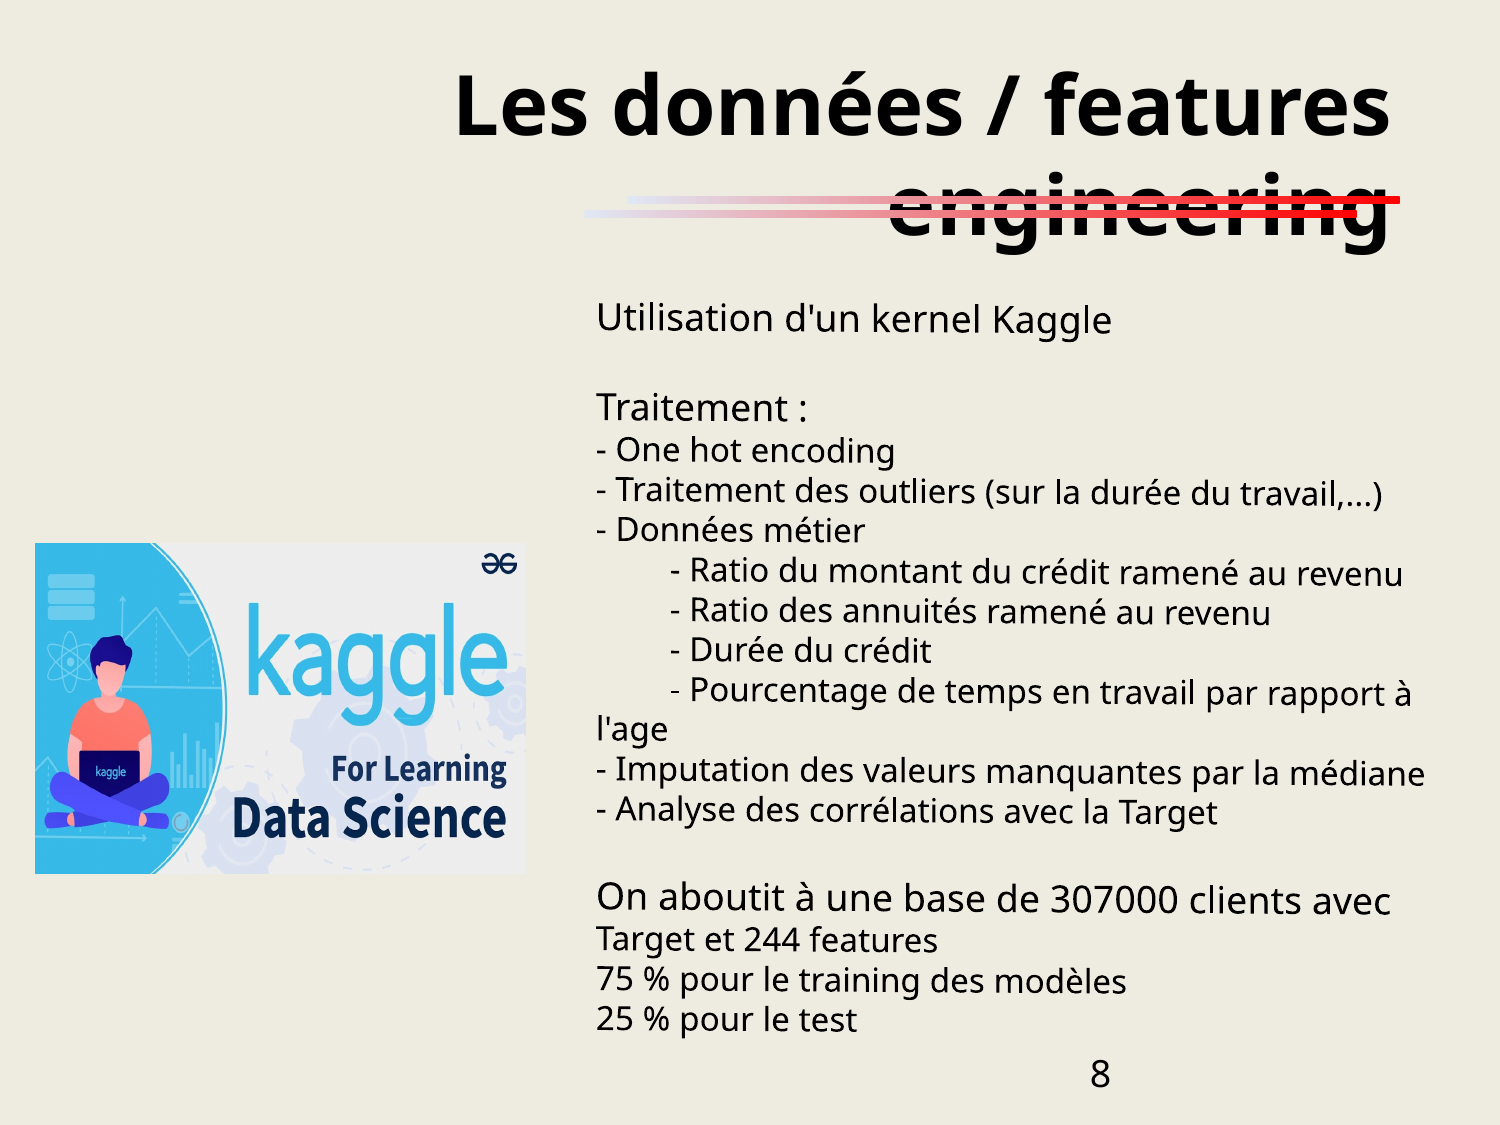

# Les données / features engineering
Utilisation d'un kernel Kaggle
Traitement :
- One hot encoding
- Traitement des outliers (sur la durée du travail,...)
- Données métier
	- Ratio du montant du crédit ramené au revenu
	- Ratio des annuités ramené au revenu
	- Durée du crédit
	- Pourcentage de temps en travail par rapport à l'age
- Imputation des valeurs manquantes par la médiane
- Analyse des corrélations avec la Target
On aboutit à une base de 307000 clients avec
Target et 244 features
75 % pour le training des modèles
25 % pour le test